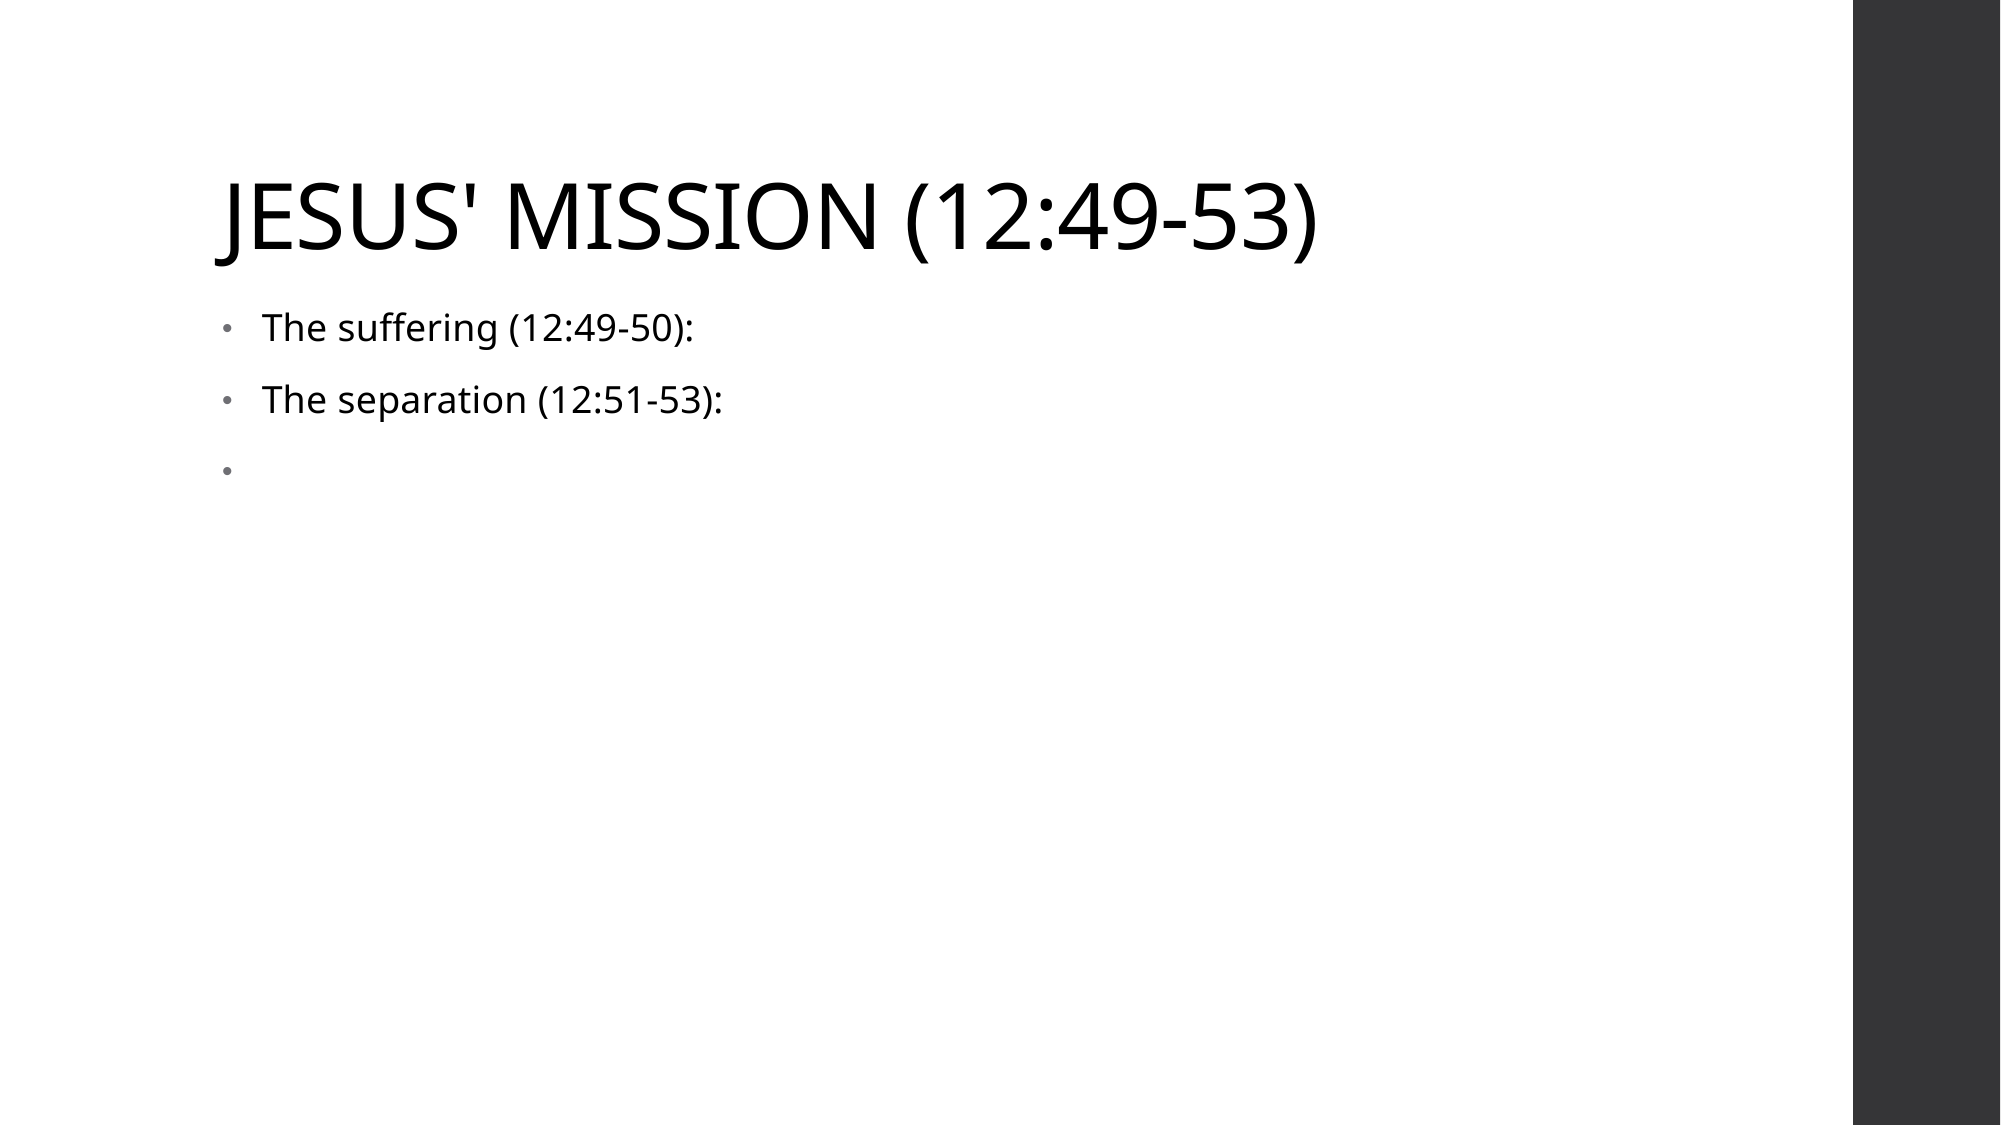

# JESUS' MISSION (12:49-53)
 The suffering (12:49-50):
 The separation (12:51-53):